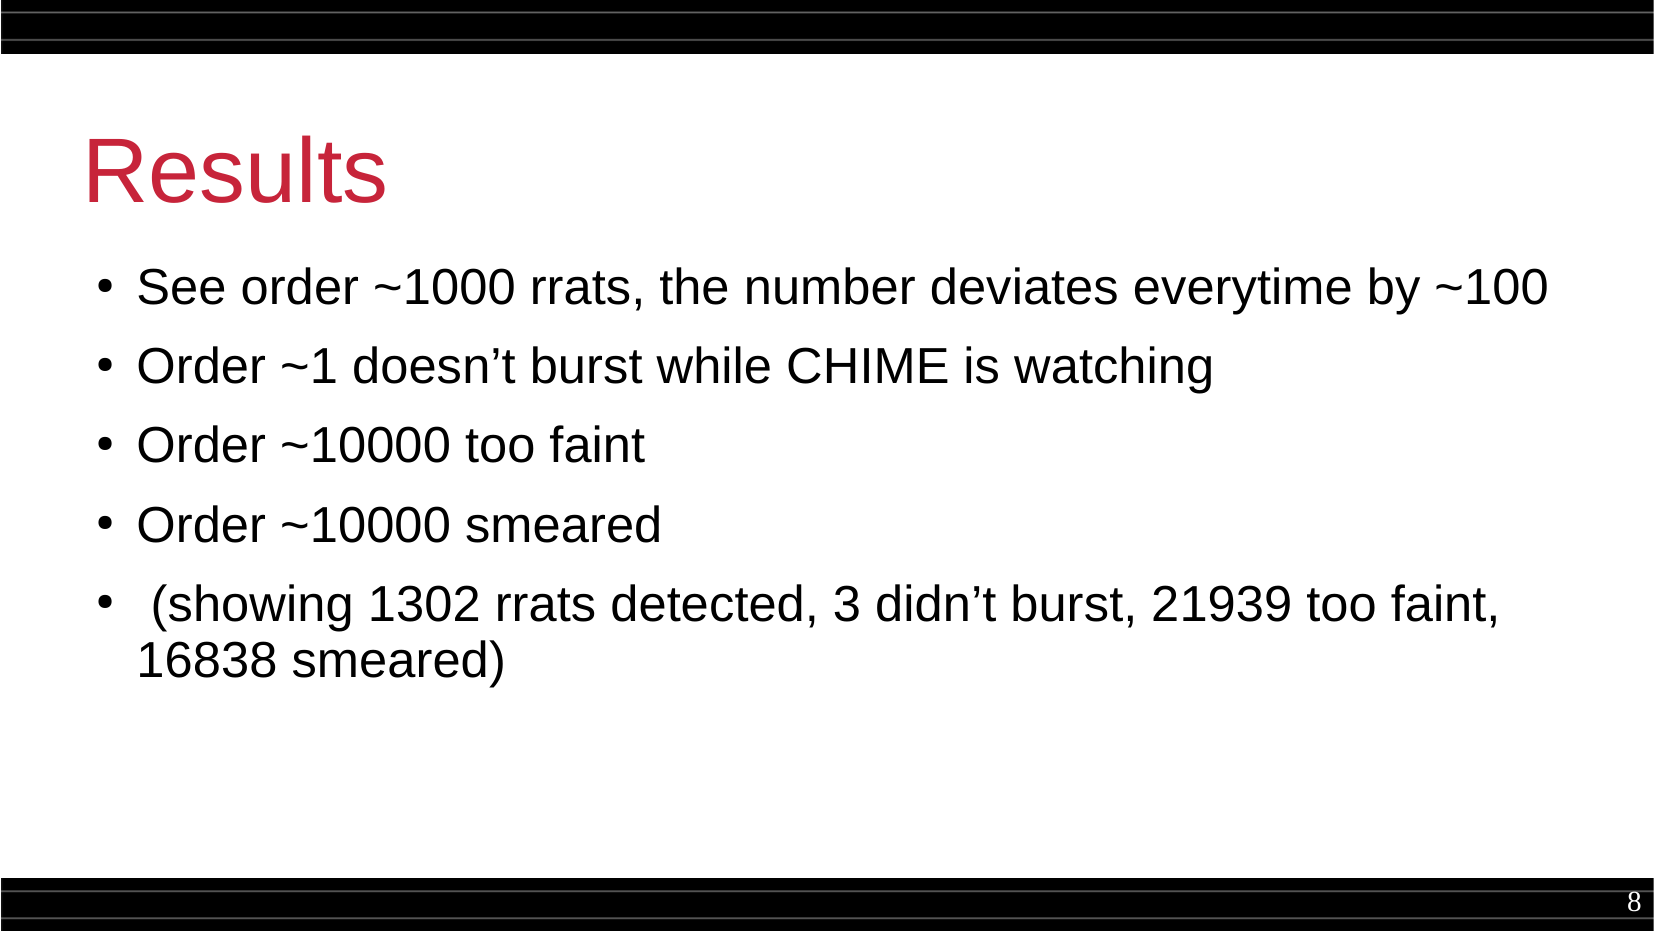

# Results
See order ~1000 rrats, the number deviates everytime by ~100
Order ~1 doesn’t burst while CHIME is watching
Order ~10000 too faint
Order ~10000 smeared
 (showing 1302 rrats detected, 3 didn’t burst, 21939 too faint, 16838 smeared)